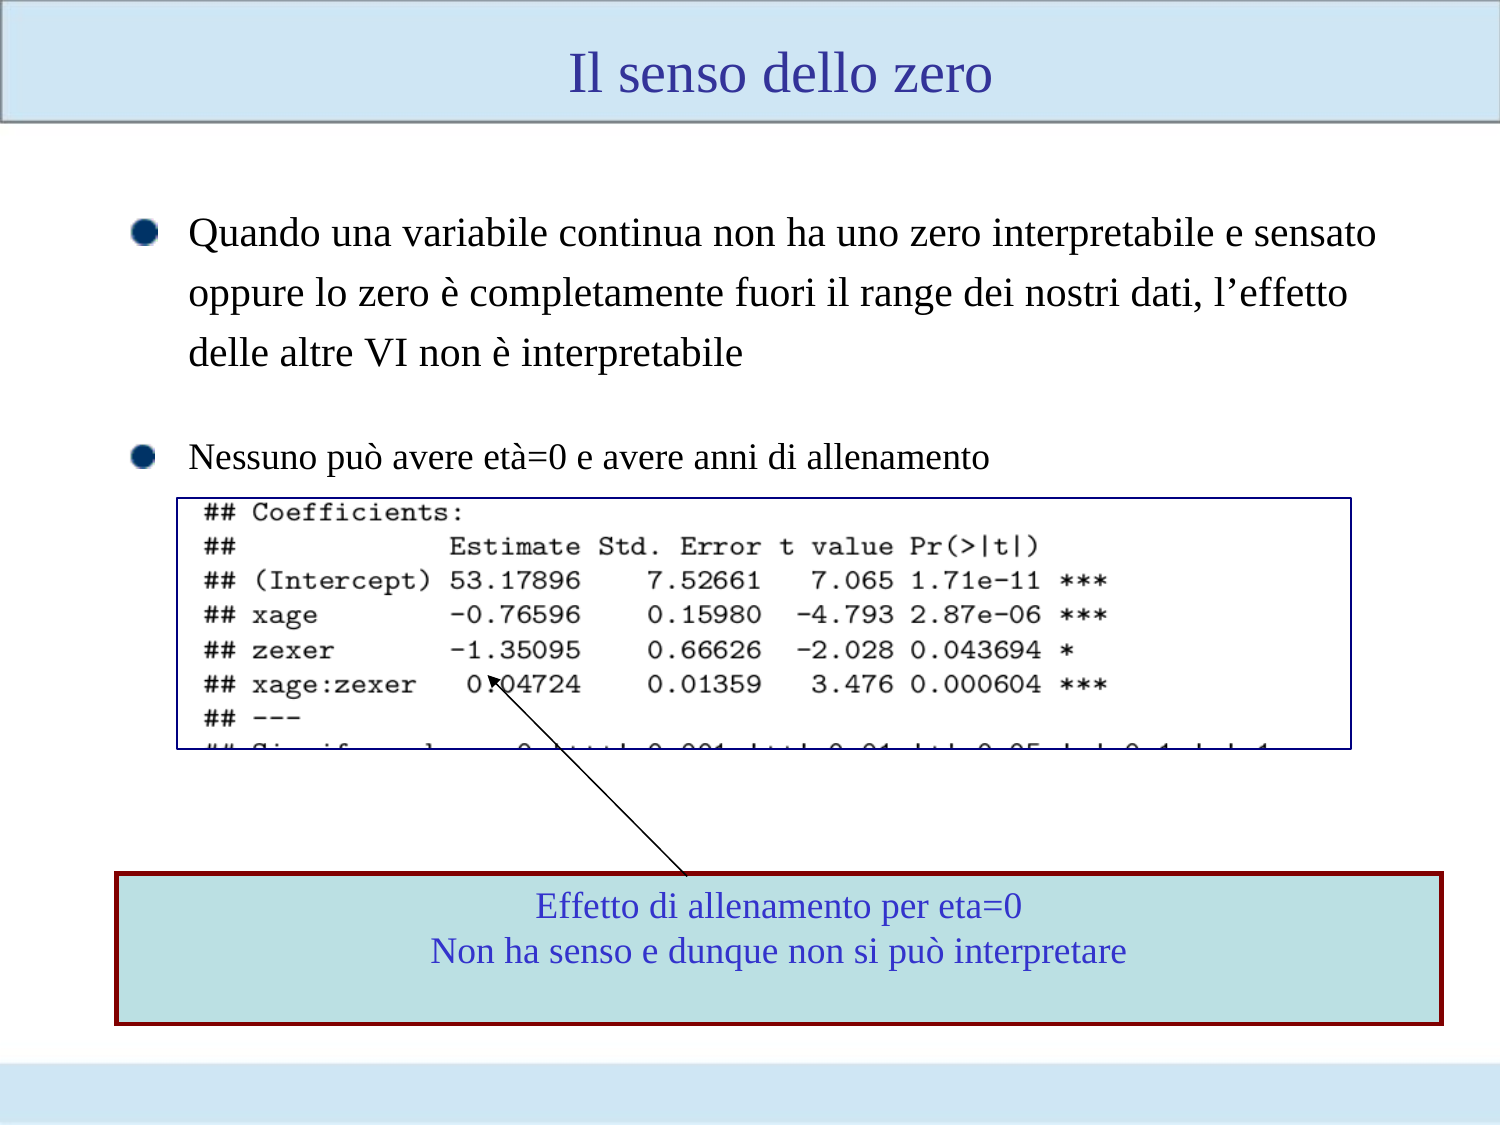

# Il senso dello zero
Quando una variabile continua non ha uno zero interpretabile e sensato oppure lo zero è completamente fuori il range dei nostri dati, l’effetto delle altre VI non è interpretabile
Nessuno può avere età=0 e avere anni di allenamento
Effetto di allenamento per eta=0
Non ha senso e dunque non si può interpretare